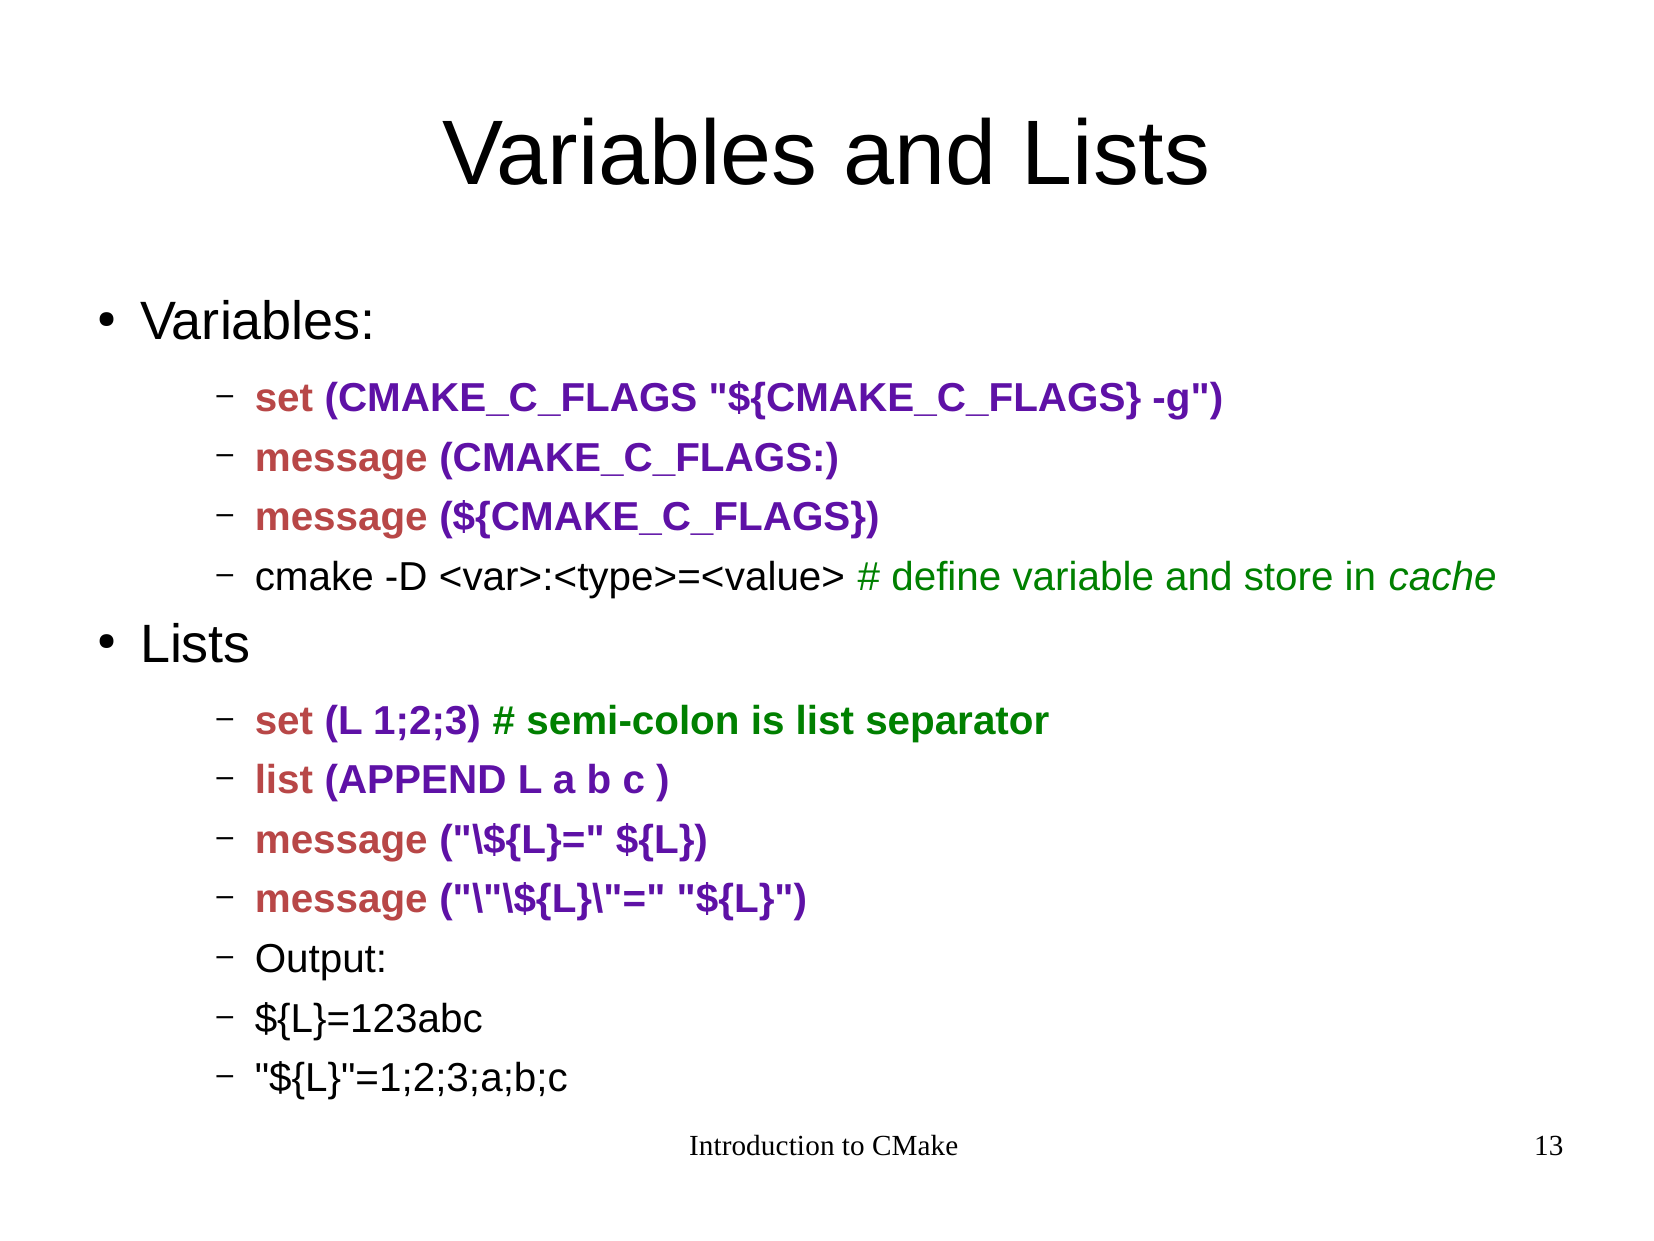

# Variables and Lists
Variables:
set (CMAKE_C_FLAGS "${CMAKE_C_FLAGS} -g")
message (CMAKE_C_FLAGS:)
message (${CMAKE_C_FLAGS})
cmake -D <var>:<type>=<value> # define variable and store in cache
Lists
set (L 1;2;3) # semi-colon is list separator
list (APPEND L a b c )
message ("\${L}=" ${L})
message ("\"\${L}\"=" "${L}")
Output:
${L}=123abc
"${L}"=1;2;3;a;b;c
Introduction to CMake
13